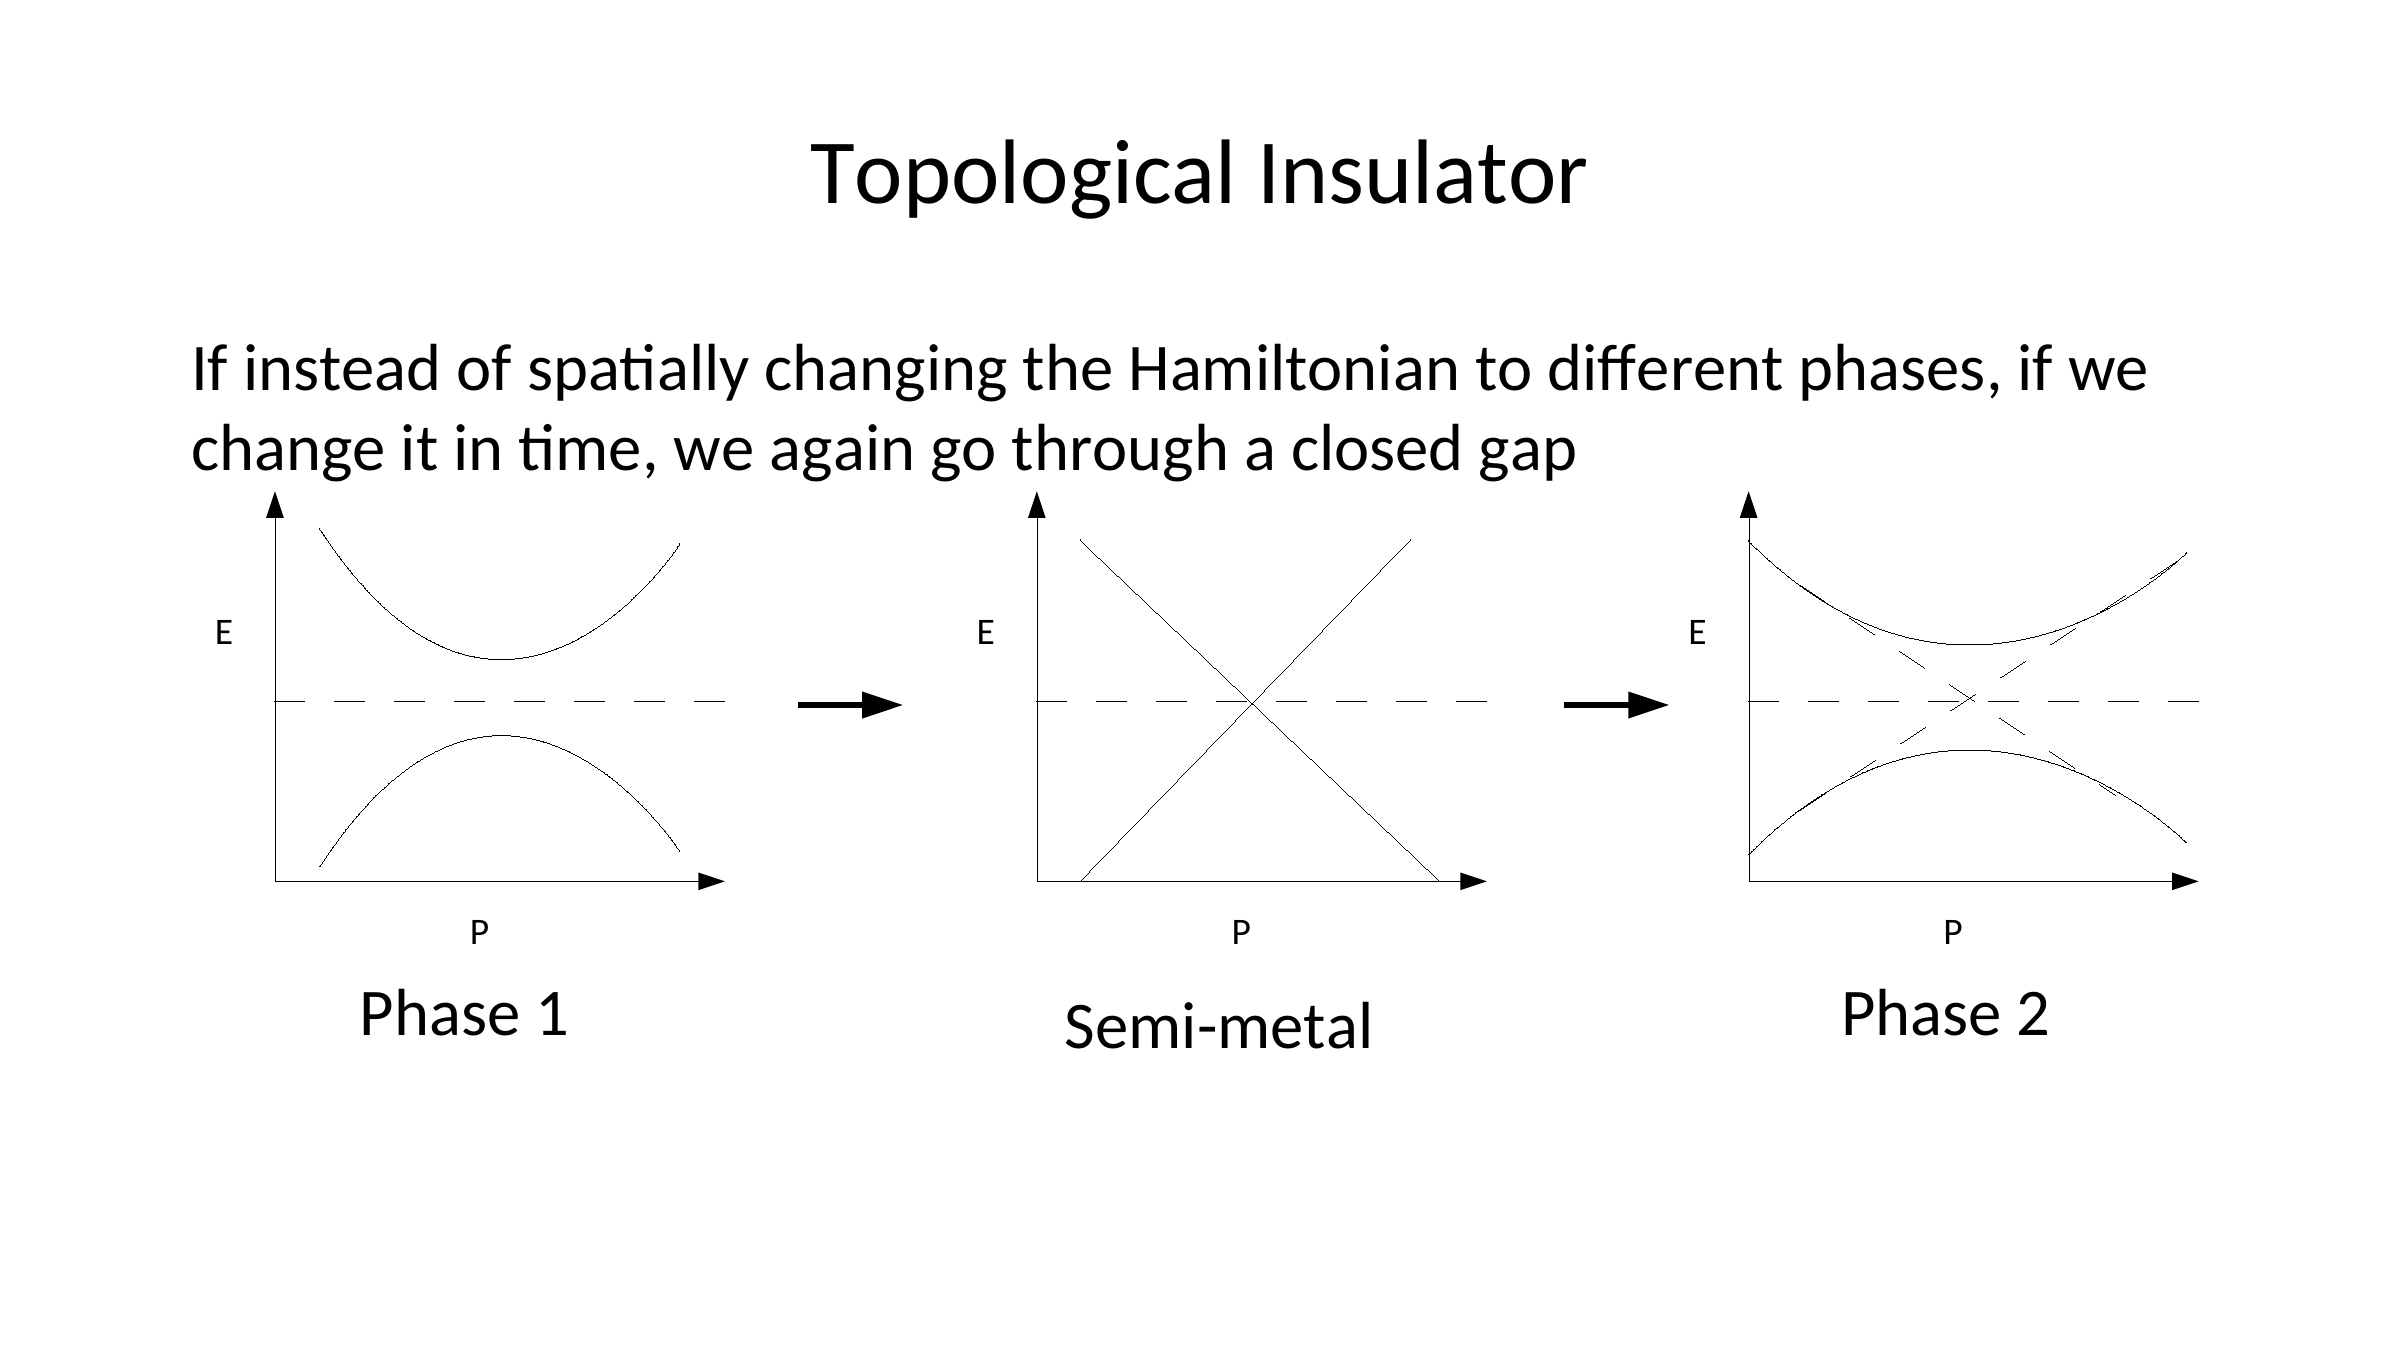

# Topological Insulator
If instead of spatially changing the Hamiltonian to different phases, if we change it in time, we again go through a closed gap
E
E
E
P
P
P
Phase 2
Phase 1
Semi-metal